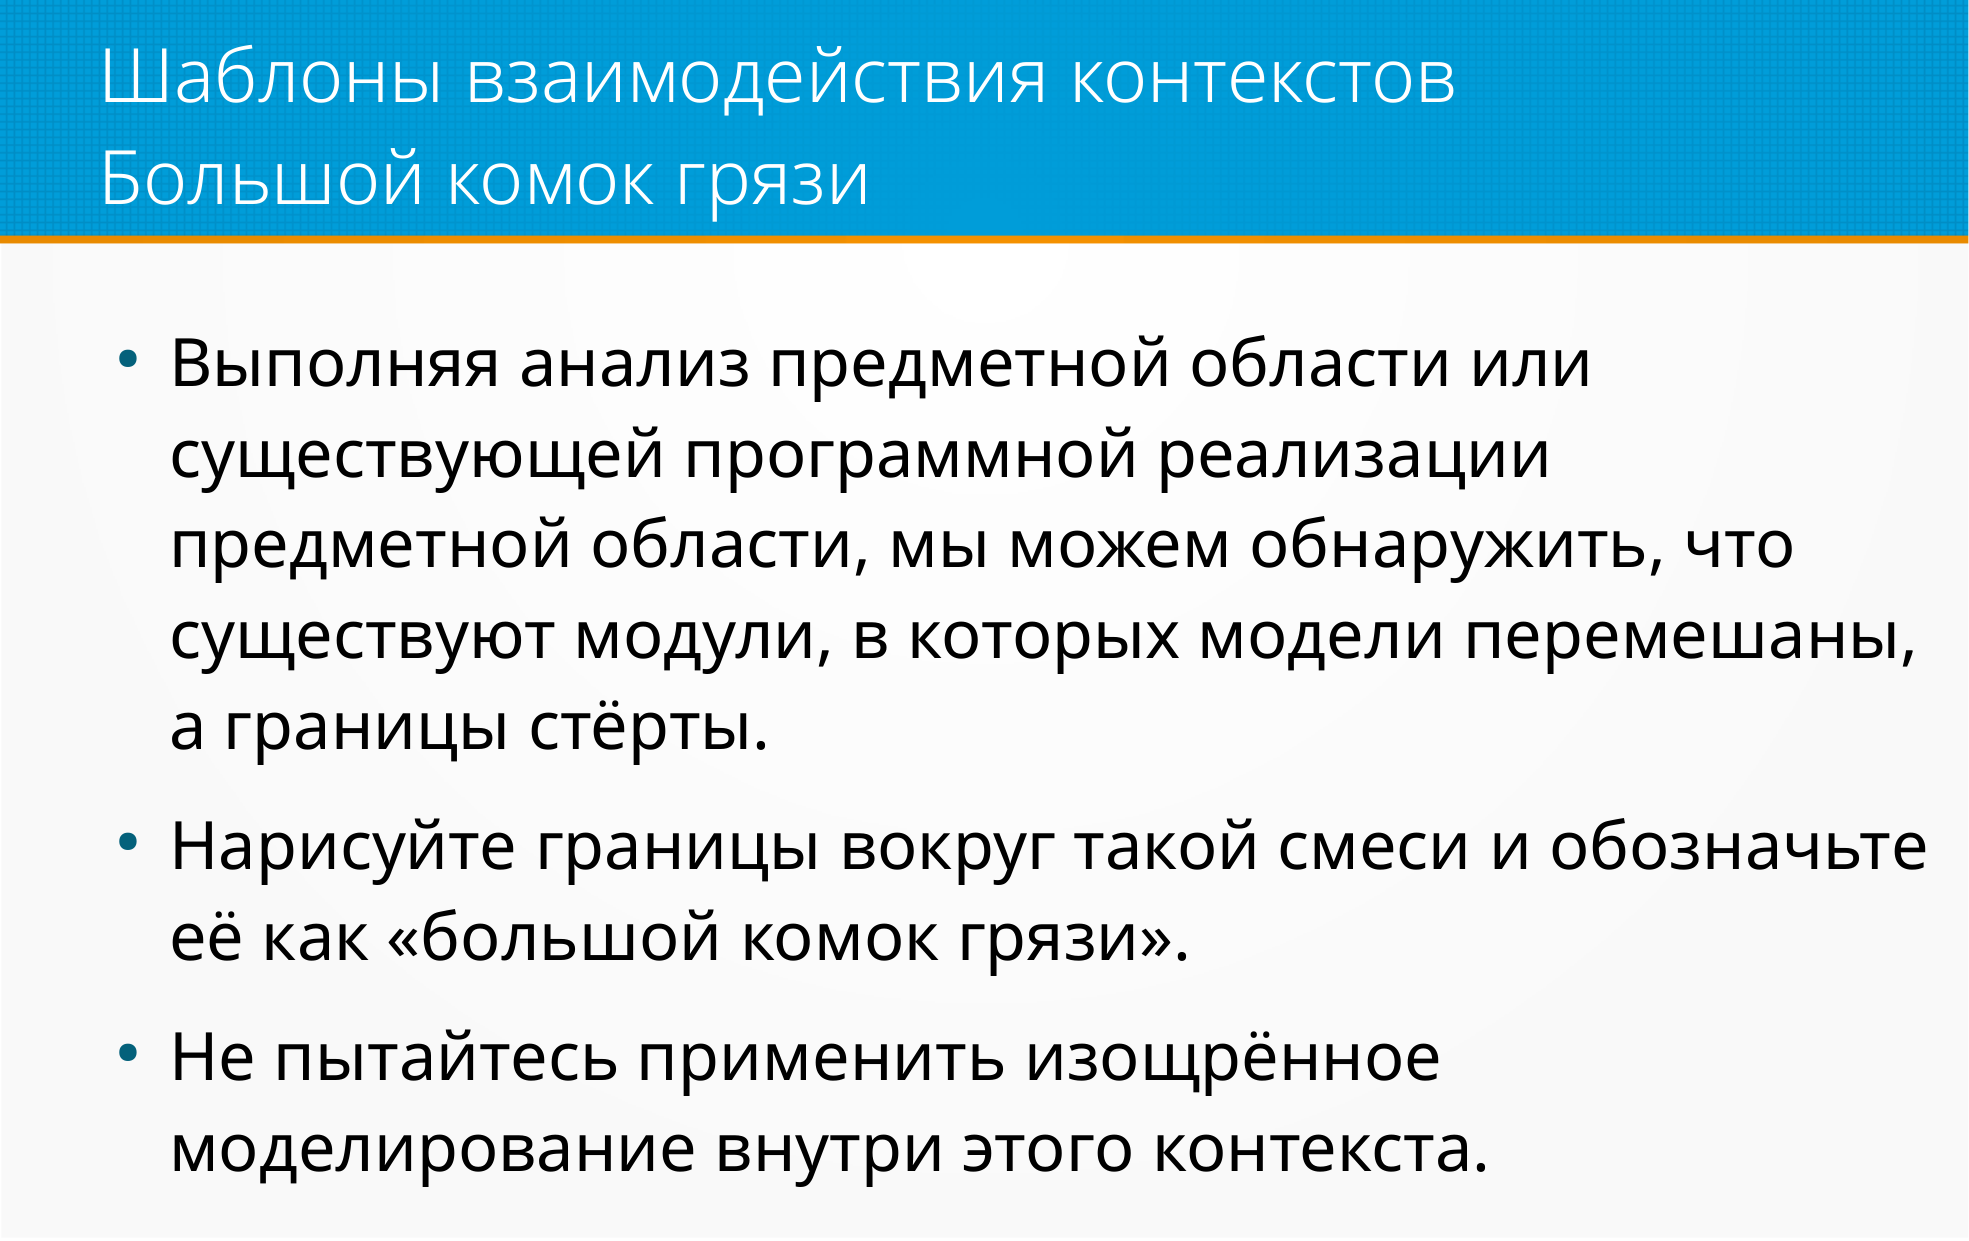

# Шаблоны взаимодействия контекстов Большой комок грязи
Выполняя анализ предметной области или существующей программной реализации предметной области, мы можем обнаружить, что существуют модули, в которых модели перемешаны, а границы стёрты.
Нарисуйте границы вокруг такой смеси и обозначьте её как «большой комок грязи».
Не пытайтесь применить изощрённое моделирование внутри этого контекста.